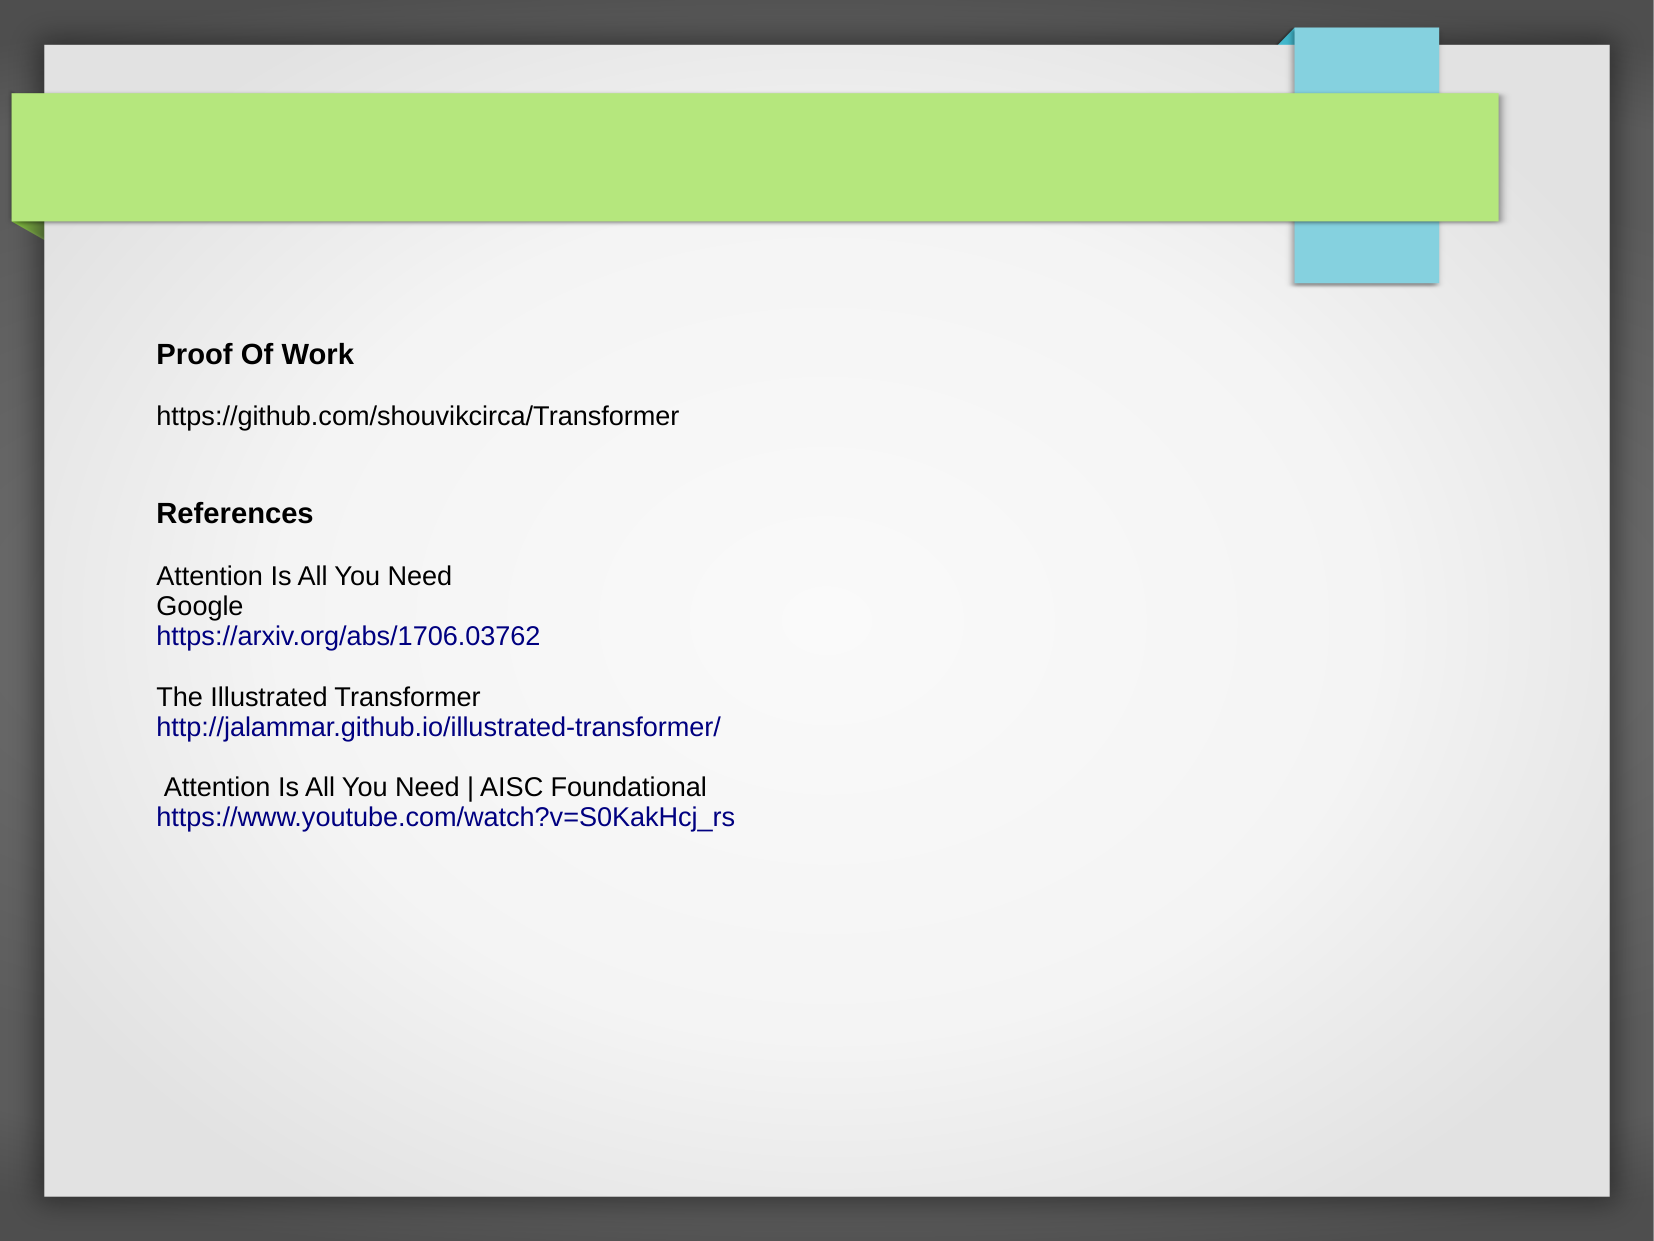

Proof Of Work
https://github.com/shouvikcirca/Transformer
References
Attention Is All You Need
Google
https://arxiv.org/abs/1706.03762
The Illustrated Transformer
http://jalammar.github.io/illustrated-transformer/
 Attention Is All You Need | AISC Foundational
https://www.youtube.com/watch?v=S0KakHcj_rs